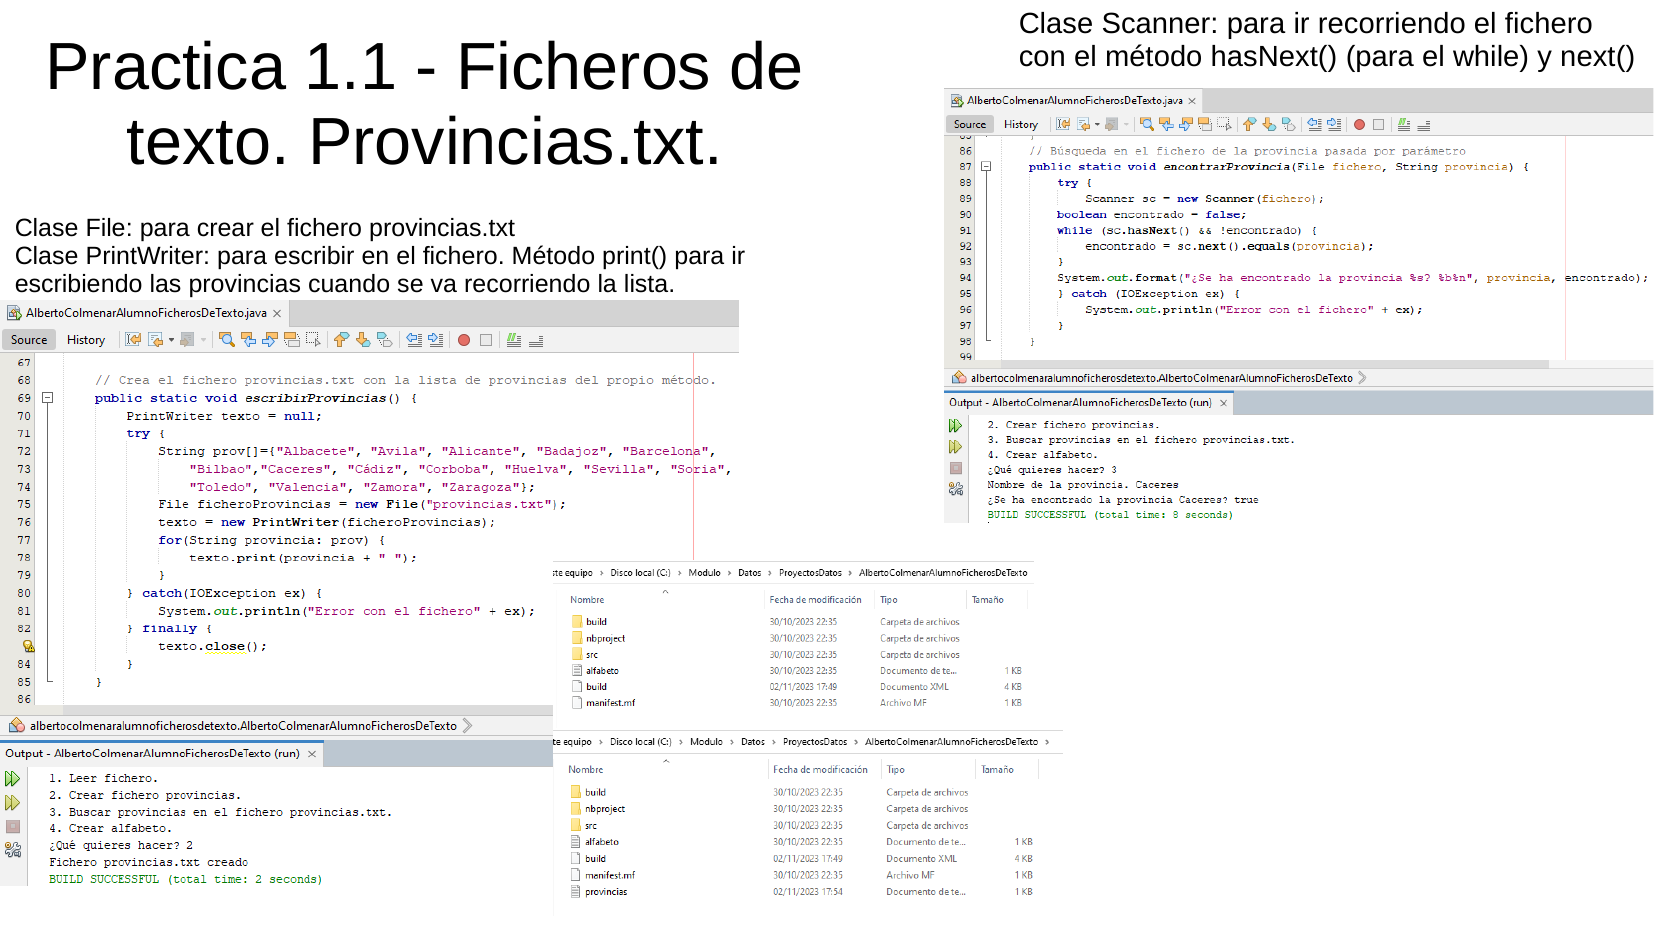

Clase Scanner: para ir recorriendo el fichero con el método hasNext() (para el while) y next()
# Practica 1.1 - Ficheros de texto. Provincias.txt.
Clase File: para crear el fichero provincias.txt
Clase PrintWriter: para escribir en el fichero. Método print() para ir escribiendo las provincias cuando se va recorriendo la lista.